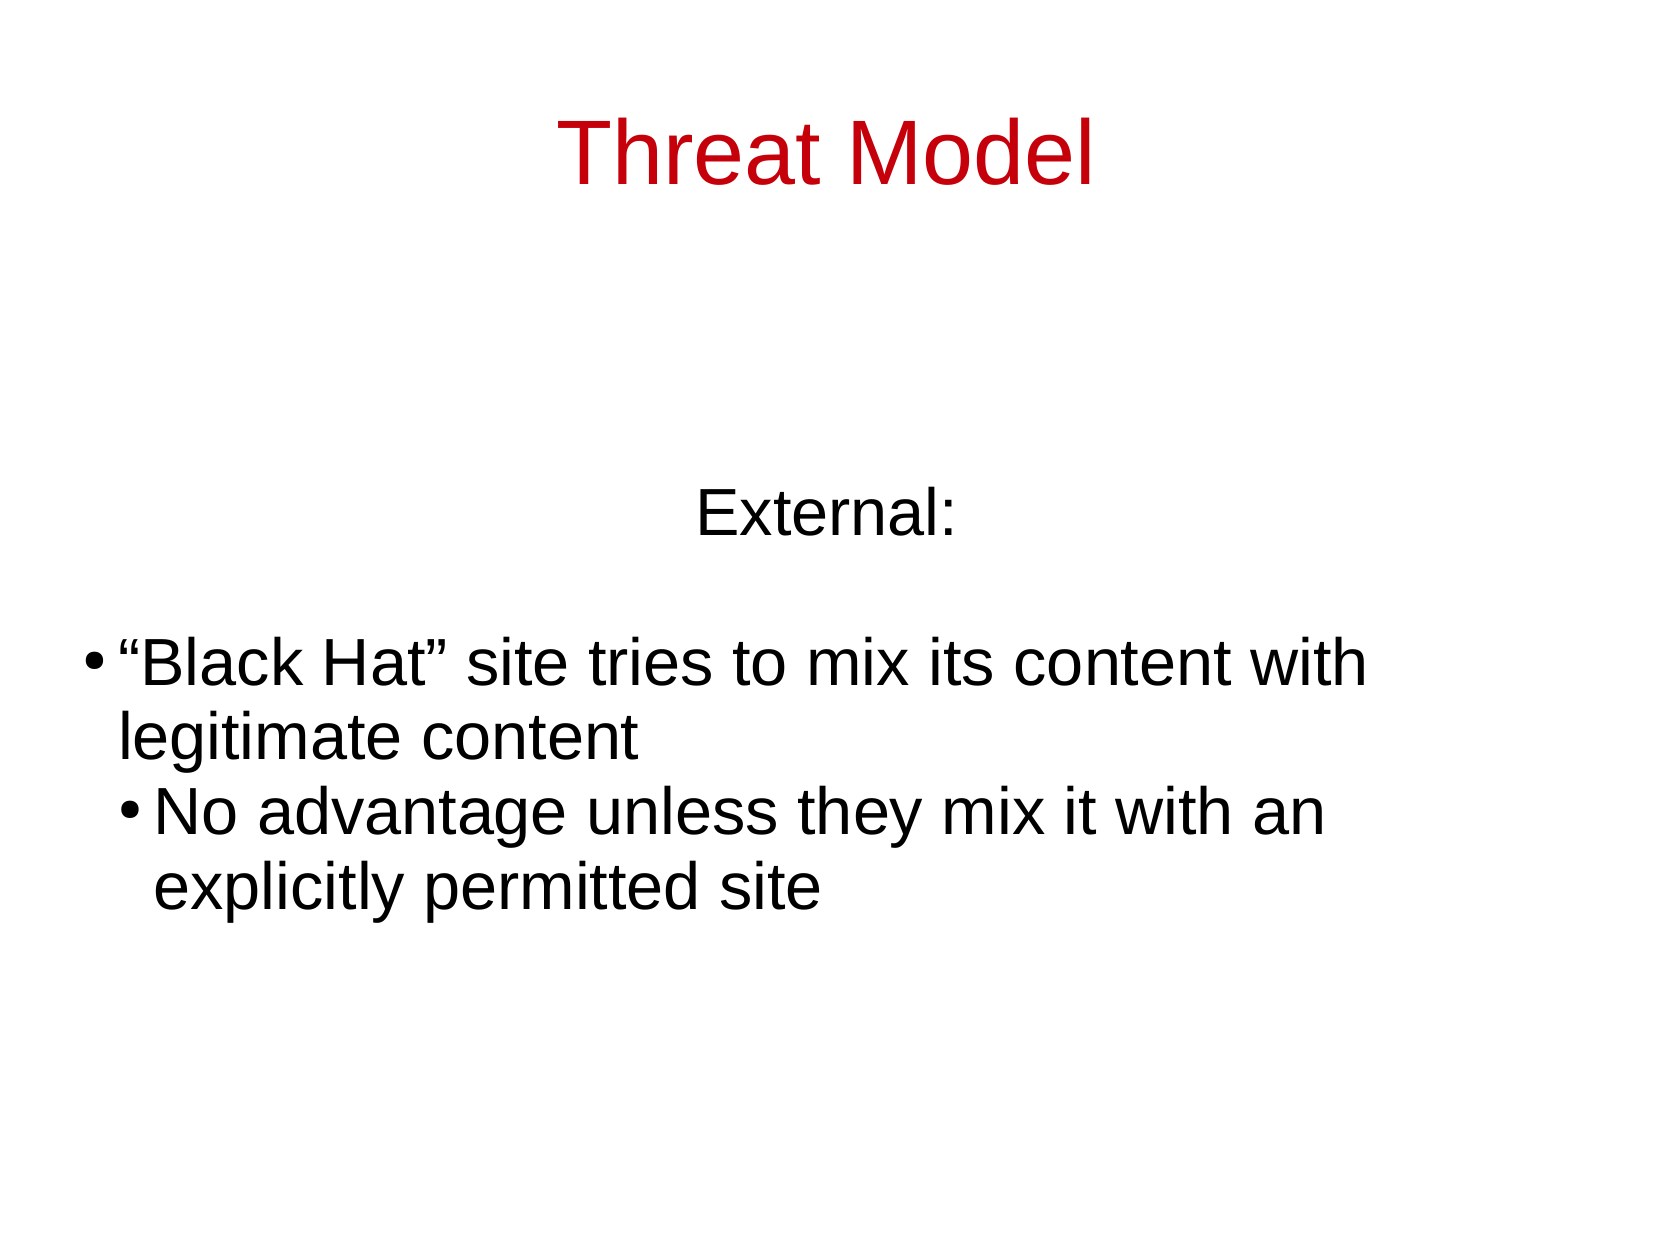

# Threat Model
External:
“Black Hat” site tries to mix its content with legitimate content
No advantage unless they mix it with an explicitly permitted site